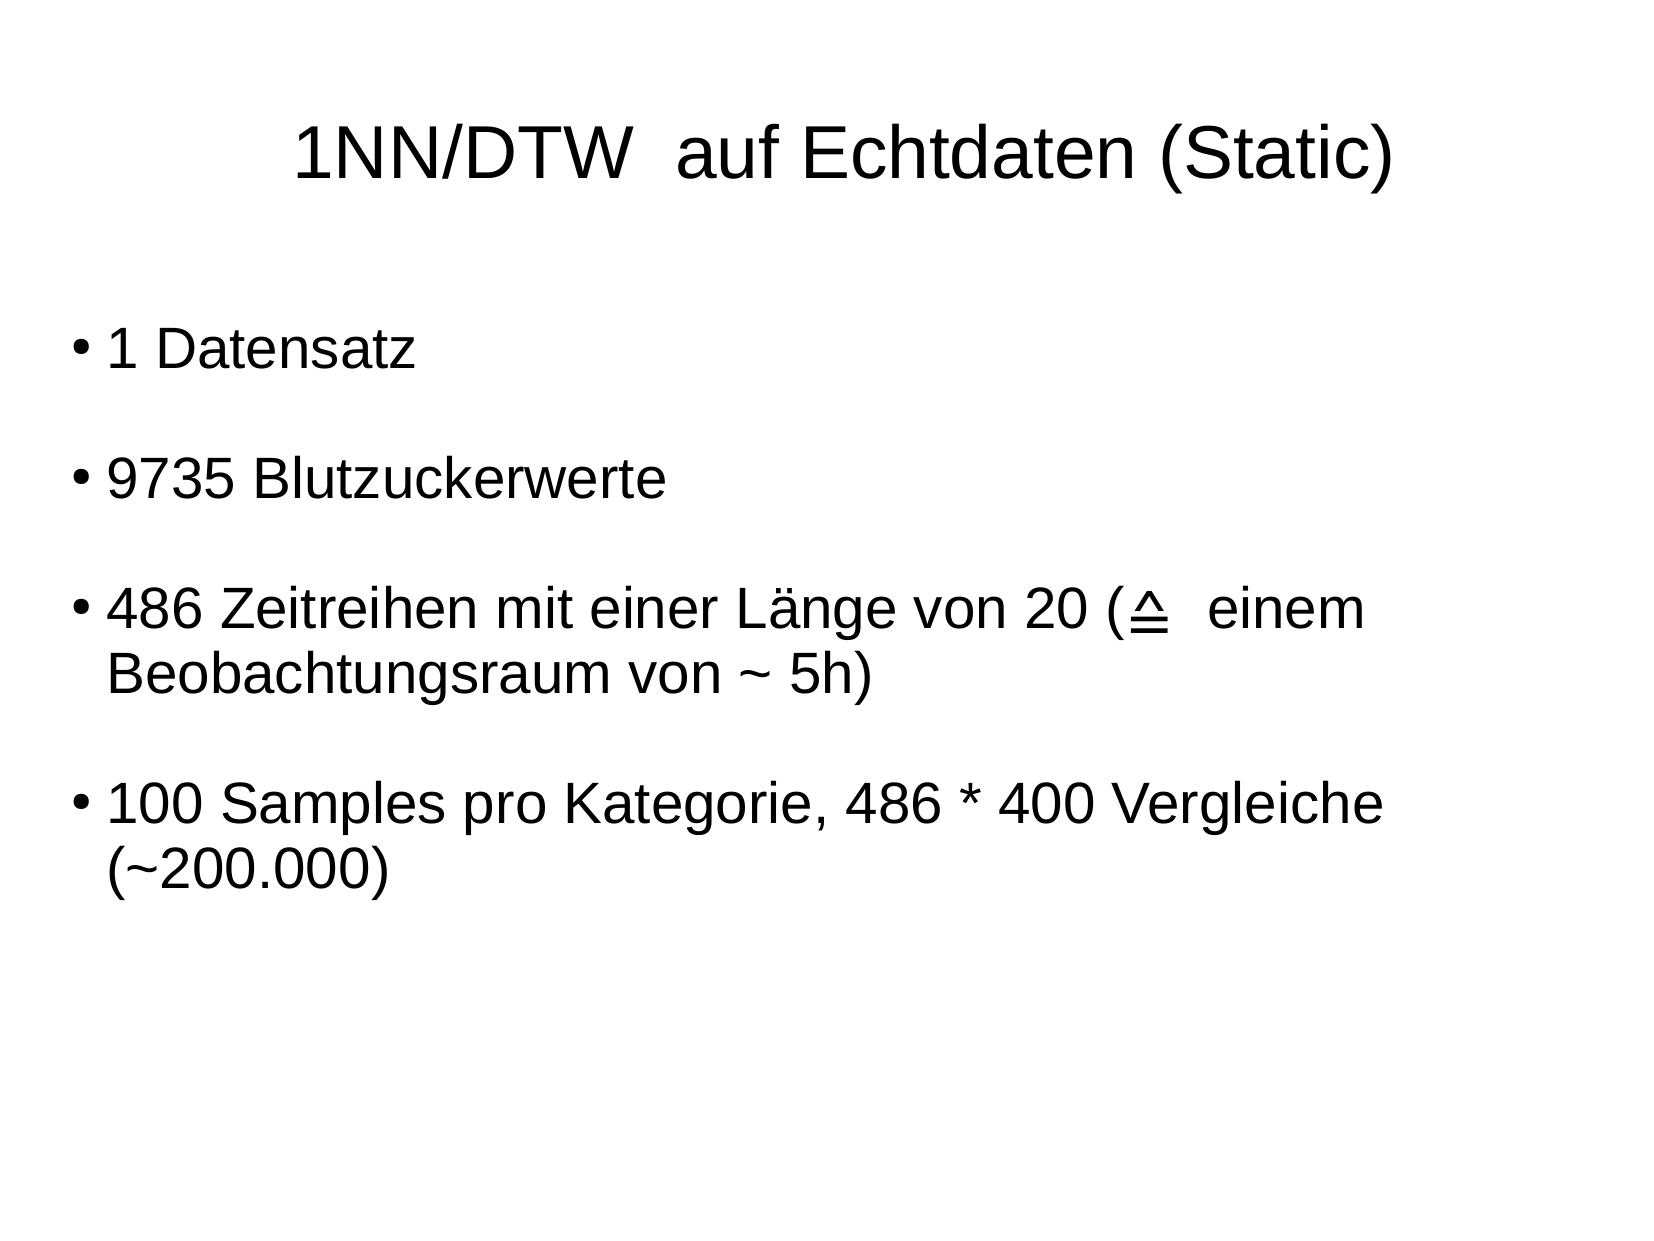

# 1NN/DTW auf Echtdaten (Static)
1 Datensatz
9735 Blutzuckerwerte
486 Zeitreihen mit einer Länge von 20 (≙ einem Beobachtungsraum von ~ 5h)
100 Samples pro Kategorie, 486 * 400 Vergleiche (~200.000)